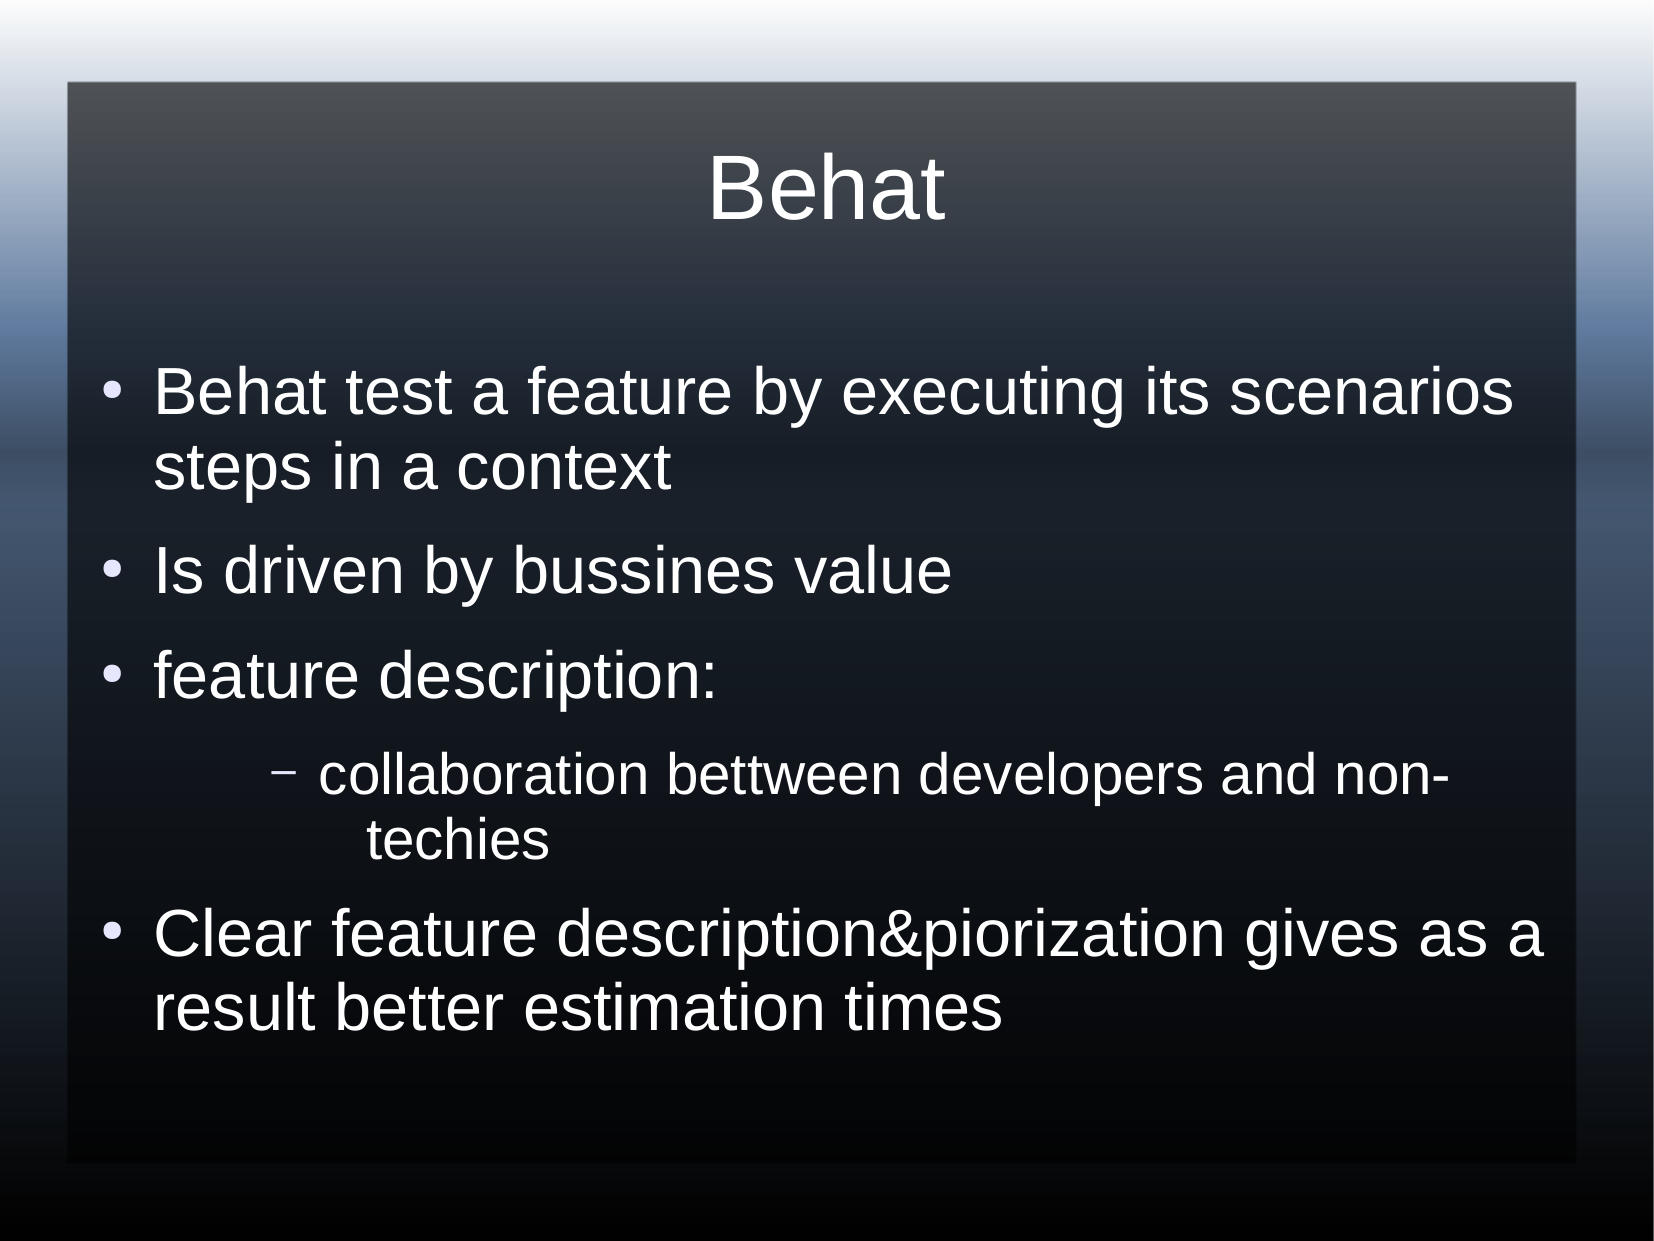

# Behat
Behat test a feature by executing its scenarios steps in a context
Is driven by bussines value
feature description:
collaboration bettween developers and non-techies
Clear feature description&piorization gives as a result better estimation times